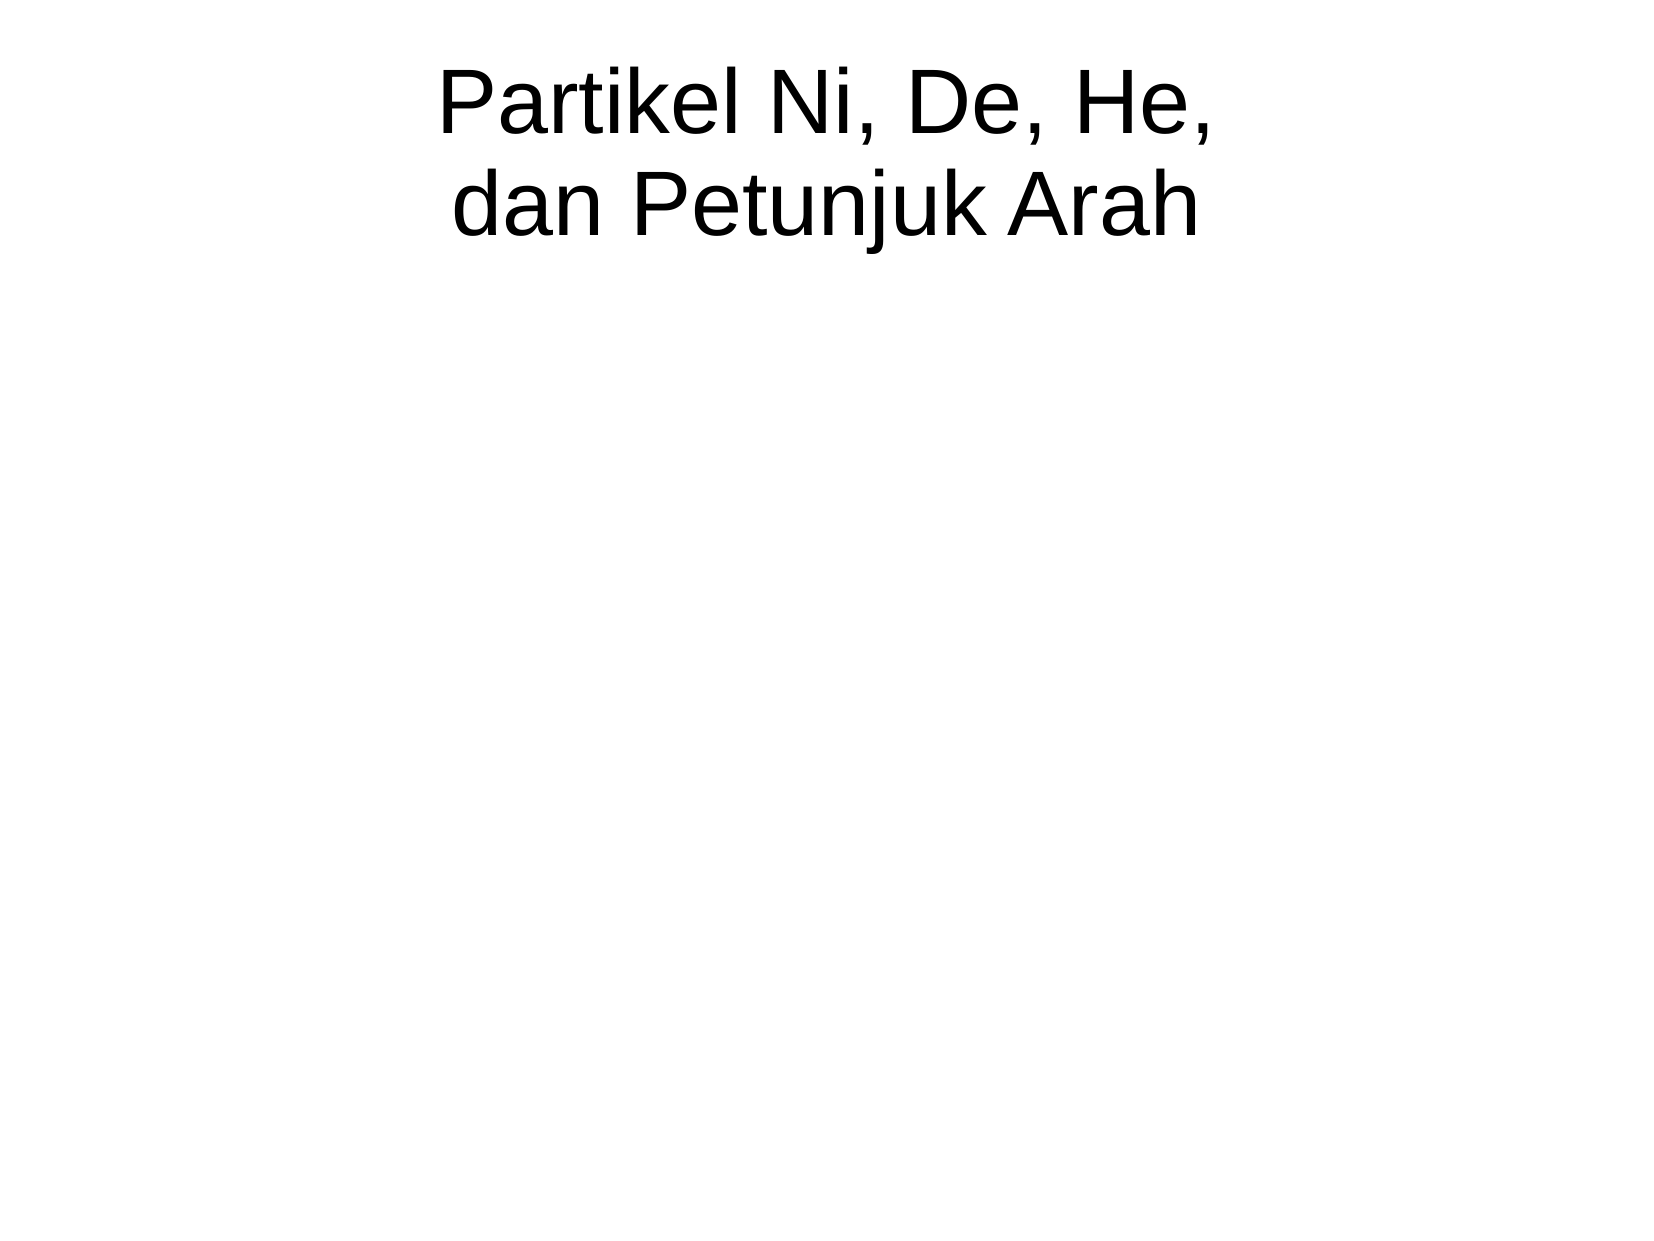

# Partikel Ni, De, He, dan Petunjuk Arah